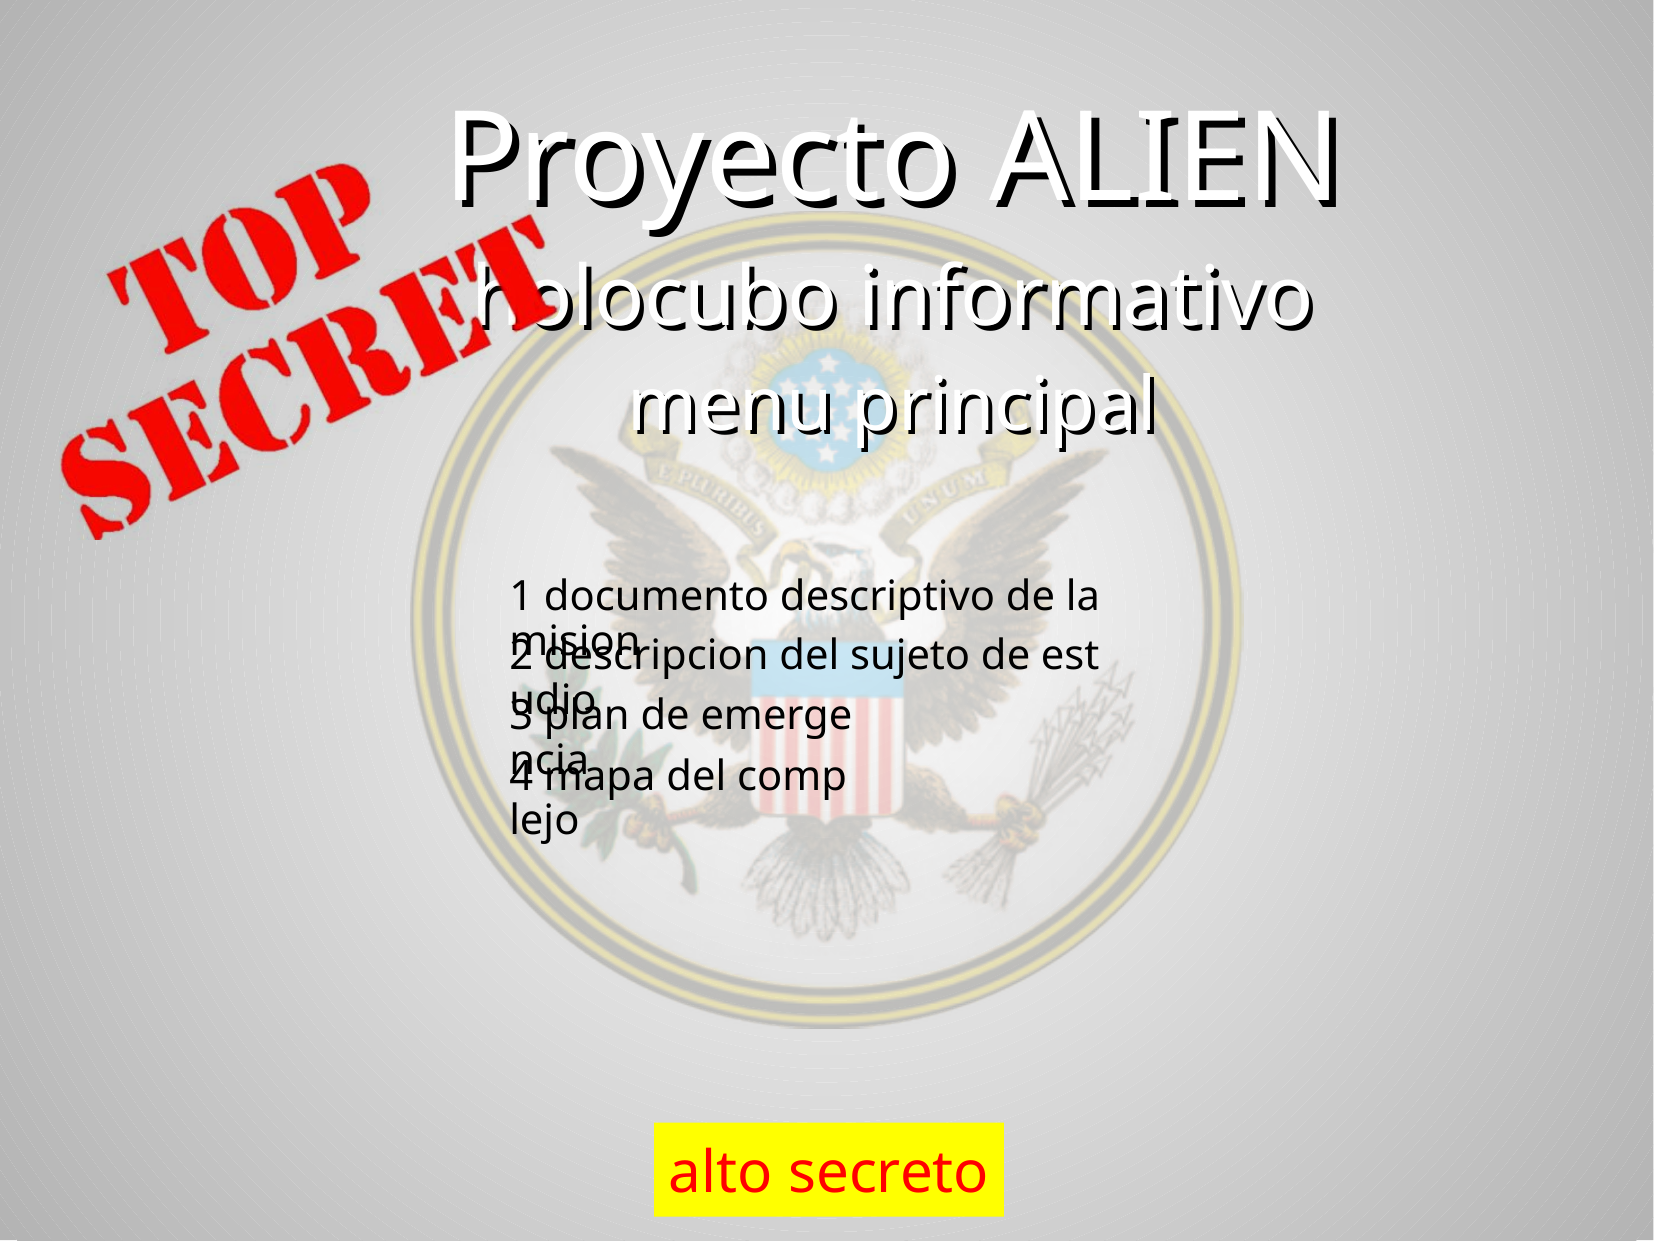

Proyecto ALIEN
holocubo informativo
menu principal
1 documento descriptivo de la mision
2 descripcion del sujeto de estudio
3 plan de emergencia
4 mapa del complejo
alto secreto